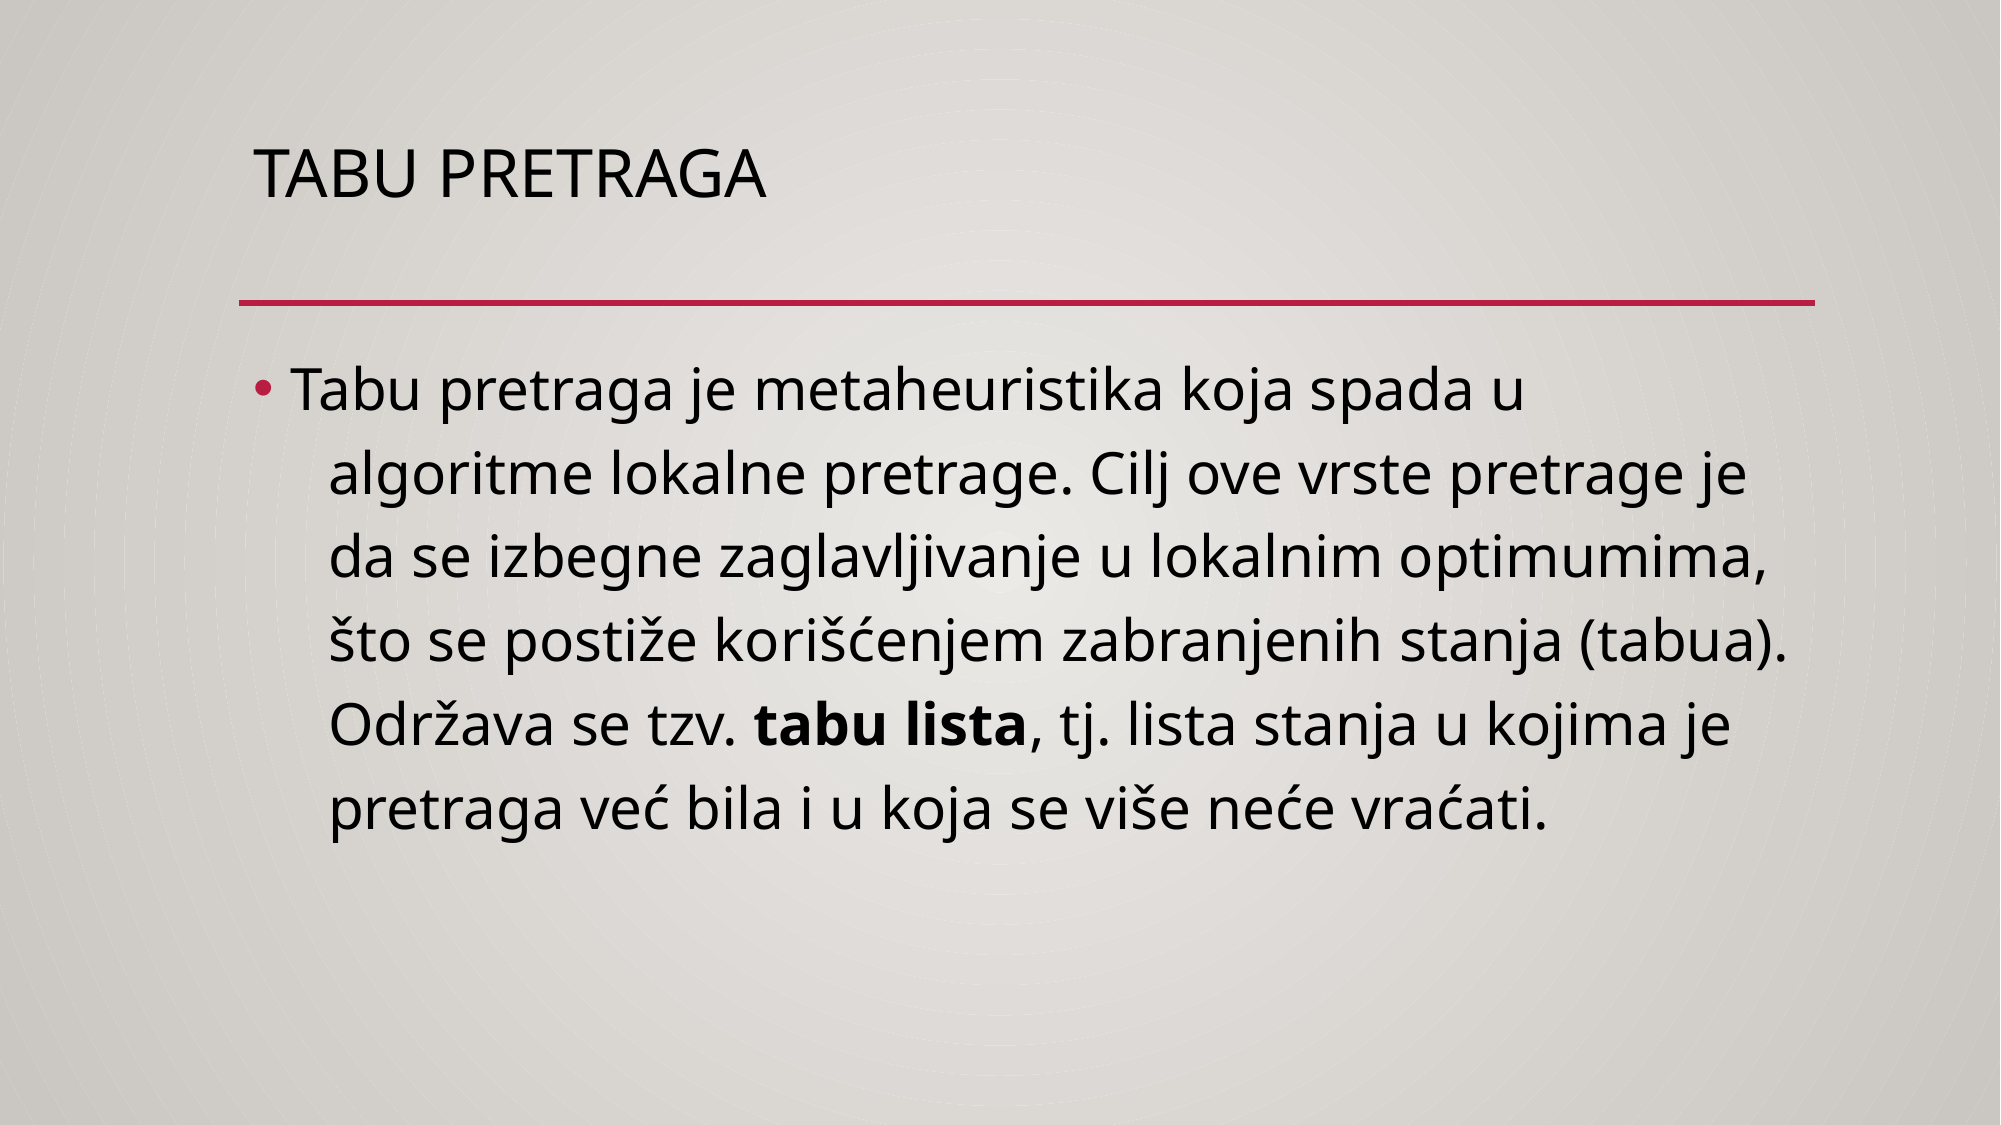

# Tabu pretraga
Tabu pretraga je metaheuristika koja spada u algoritme lokalne pretrage. Cilj ove vrste pretrage je da se izbegne zaglavljivanje u lokalnim optimumima, što se postiže korišćenjem zabranjenih stanja (tabua). Održava se tzv. tabu lista, tj. lista stanja u kojima je pretraga već bila i u koja se više neće vraćati.